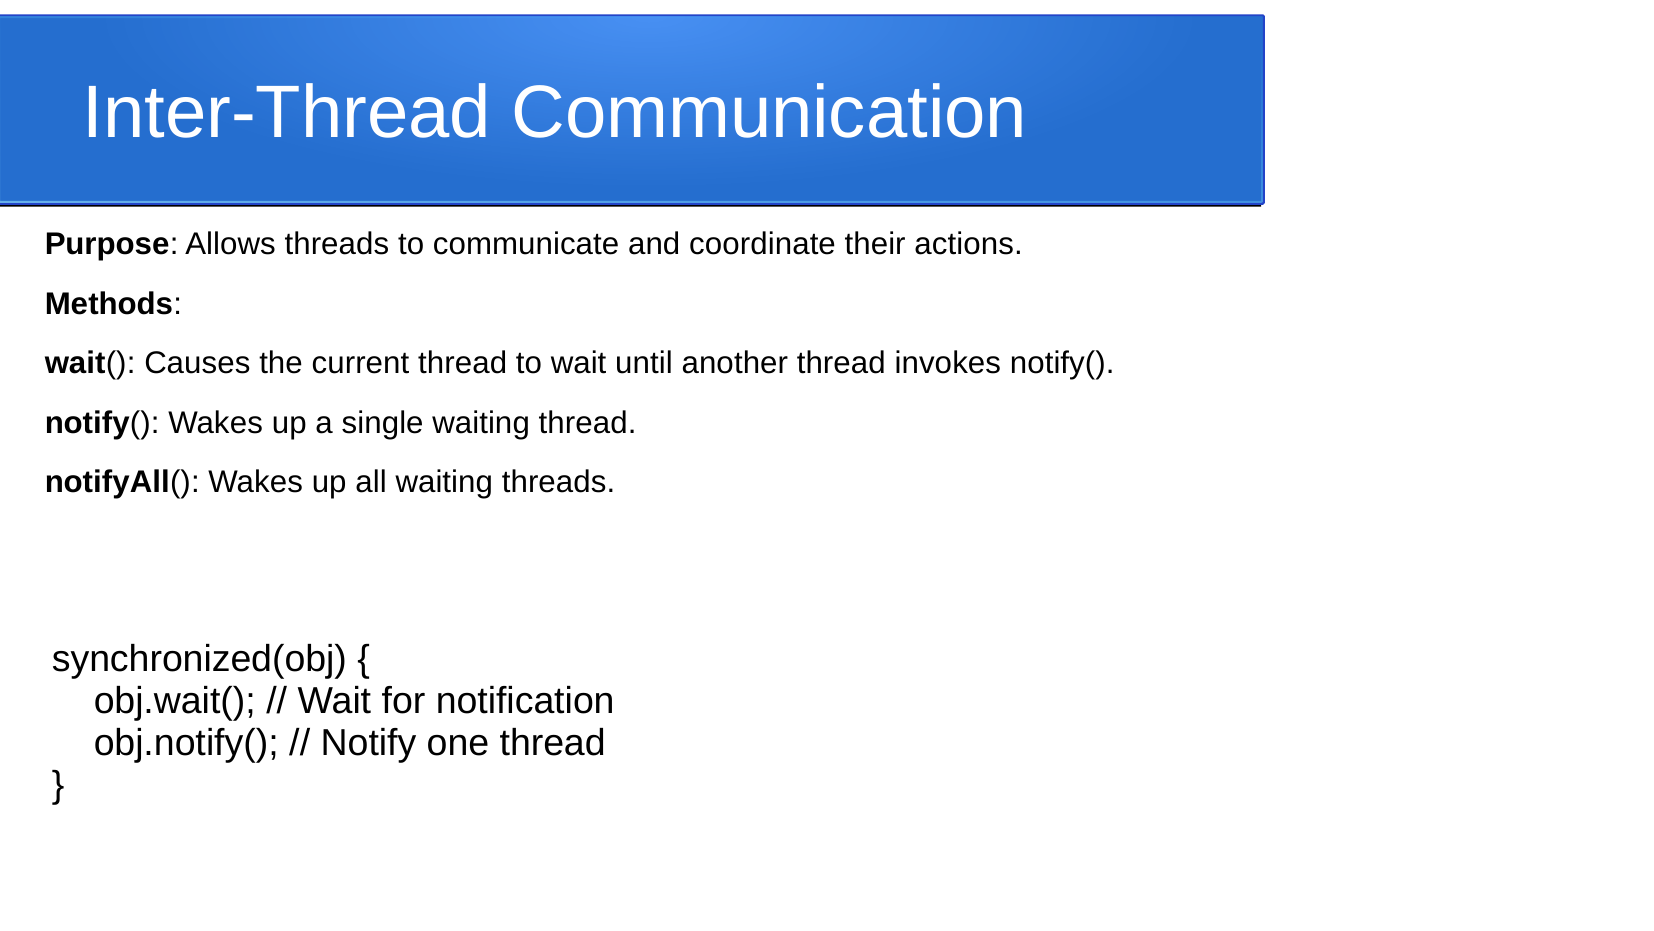

# Inter-Thread Communication
Purpose: Allows threads to communicate and coordinate their actions.
Methods:
wait(): Causes the current thread to wait until another thread invokes notify().
notify(): Wakes up a single waiting thread.
notifyAll(): Wakes up all waiting threads.
synchronized(obj) {
 obj.wait(); // Wait for notification
 obj.notify(); // Notify one thread
}